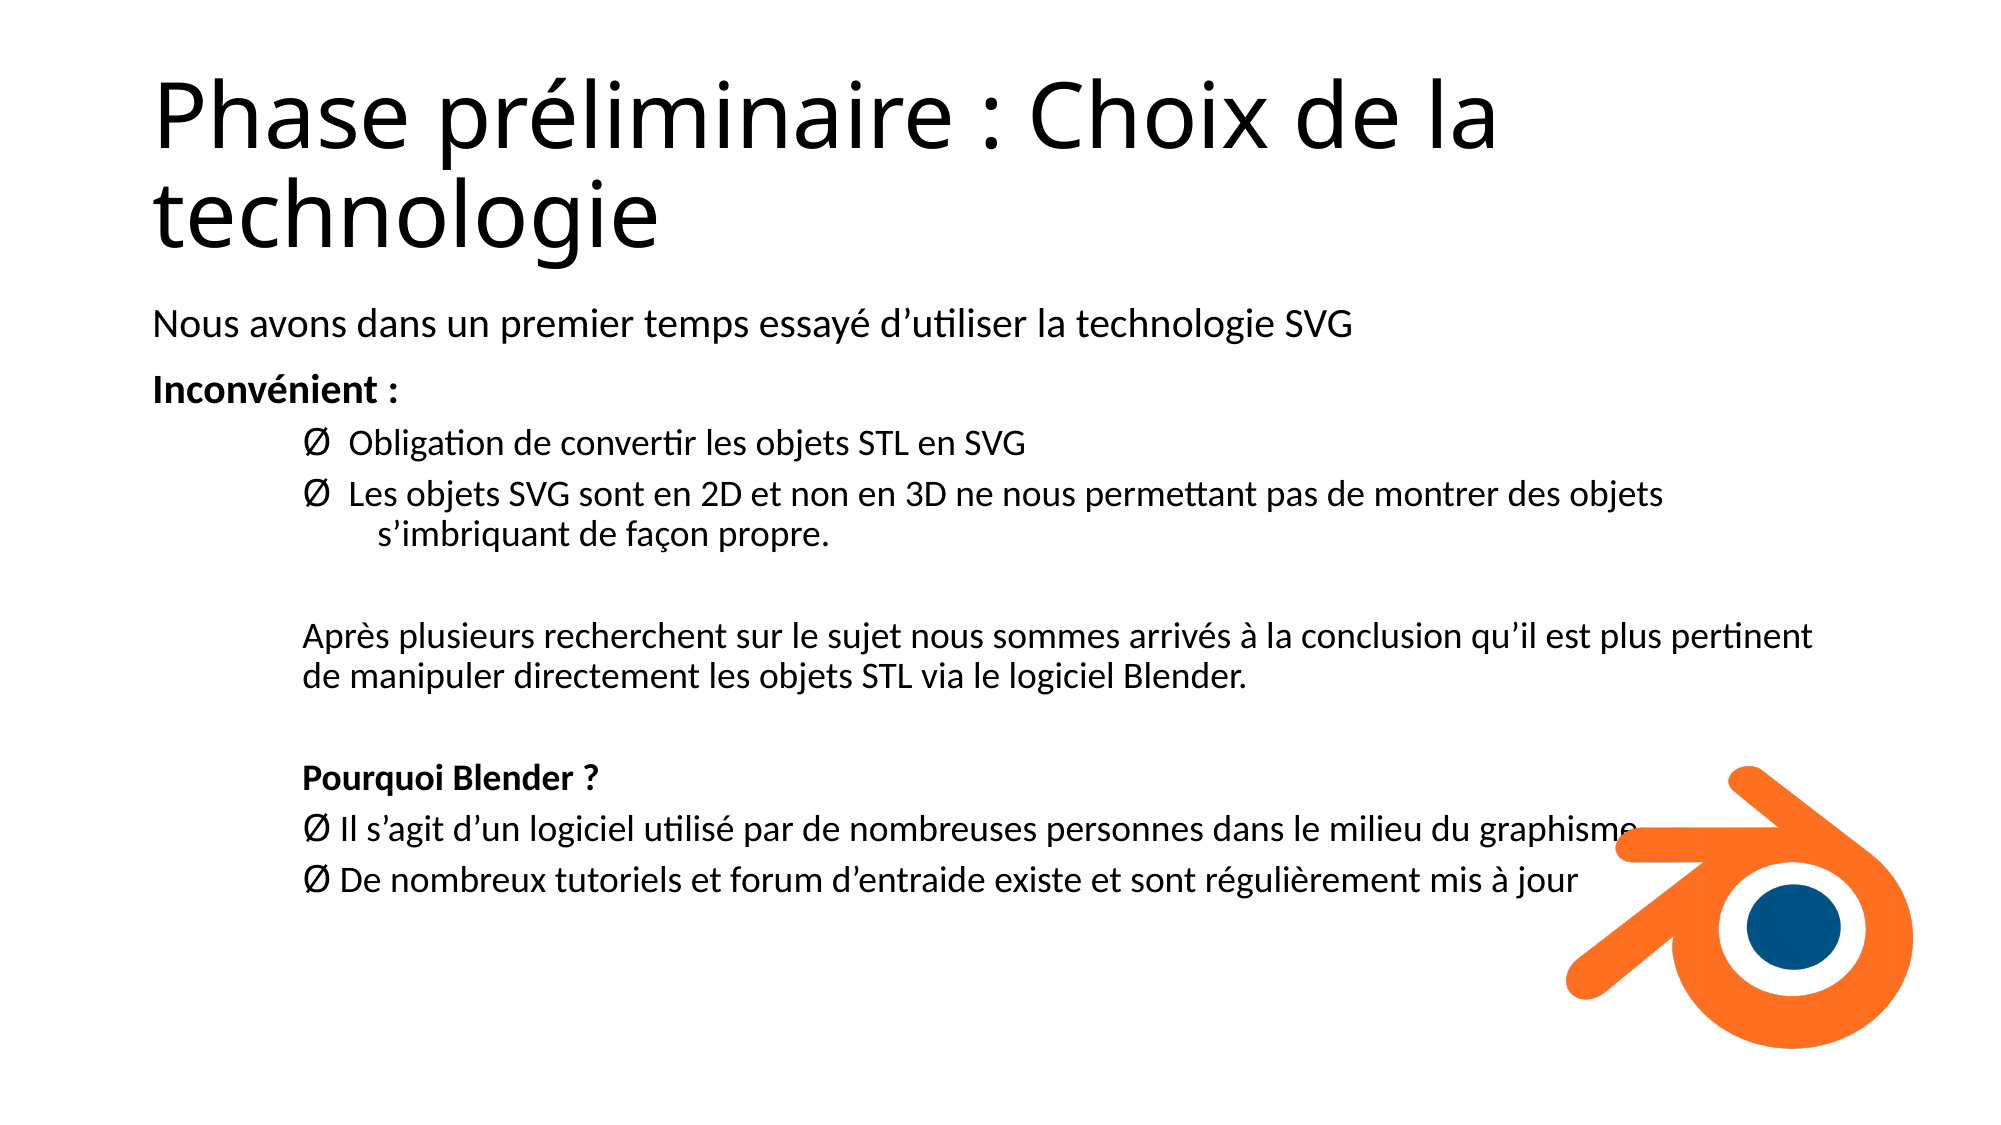

# Phase préliminaire : Choix de la technologie
Nous avons dans un premier temps essayé d’utiliser la technologie SVG
Inconvénient :
 Obligation de convertir les objets STL en SVG
 Les objets SVG sont en 2D et non en 3D ne nous permettant pas de montrer des objets s’imbriquant de façon propre.
Après plusieurs recherchent sur le sujet nous sommes arrivés à la conclusion qu’il est plus pertinent de manipuler directement les objets STL via le logiciel Blender.
Pourquoi Blender ?
Il s’agit d’un logiciel utilisé par de nombreuses personnes dans le milieu du graphisme
De nombreux tutoriels et forum d’entraide existe et sont régulièrement mis à jour